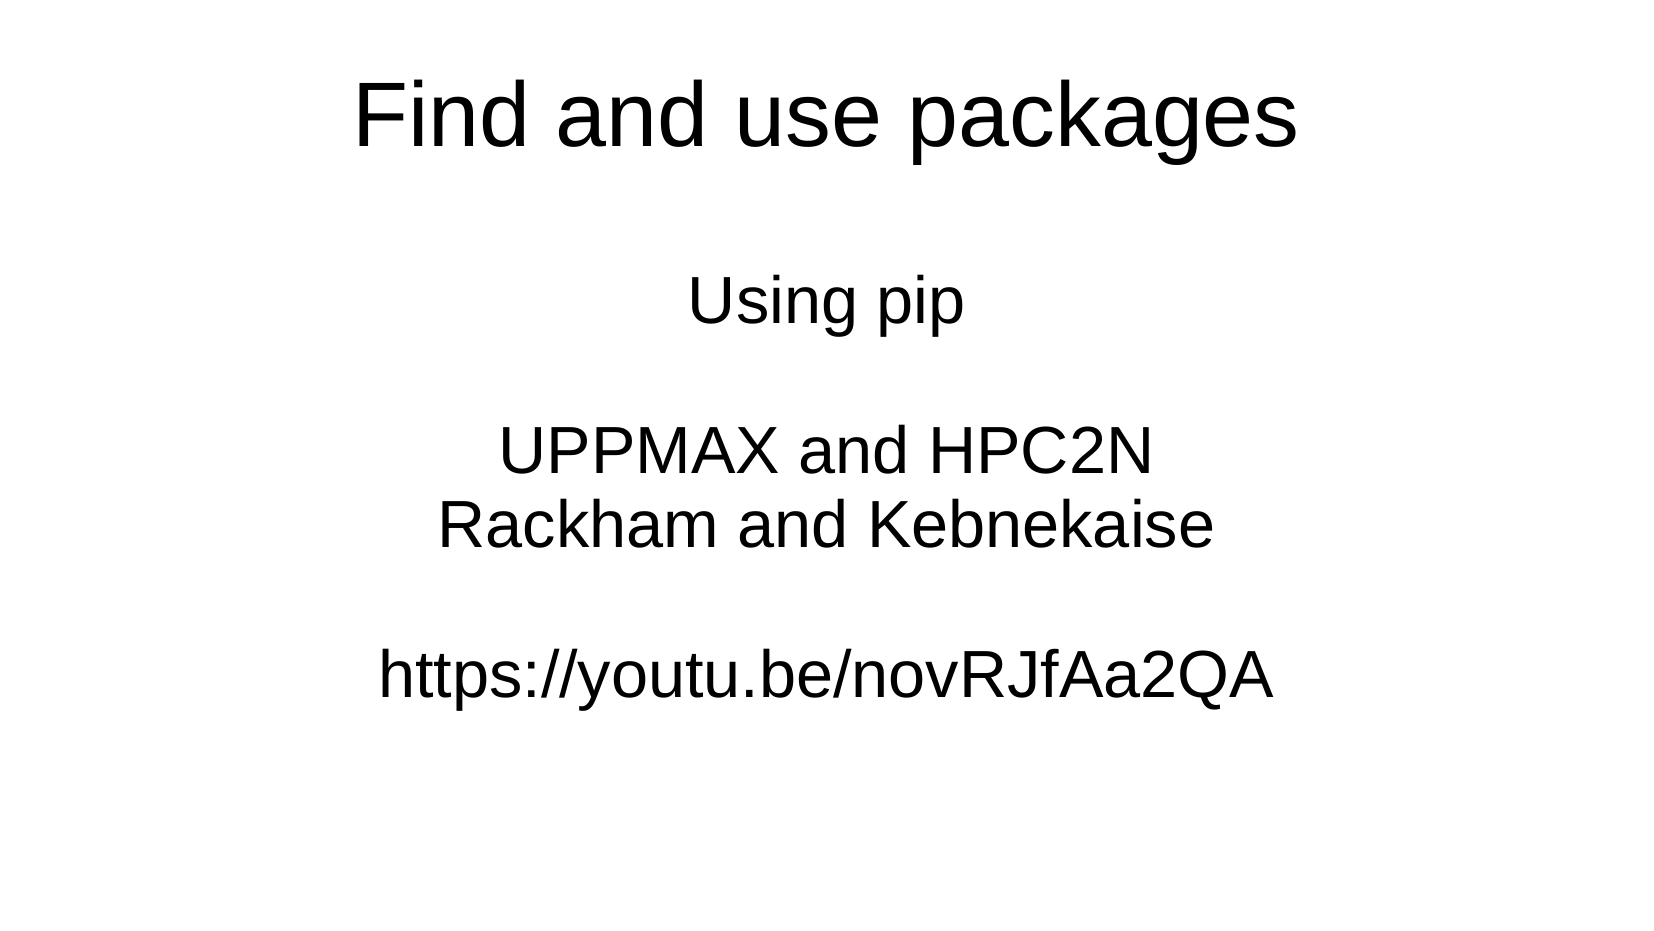

# Find and use packages
Using pip
UPPMAX and HPC2N
Rackham and Kebnekaise
https://youtu.be/novRJfAa2QA